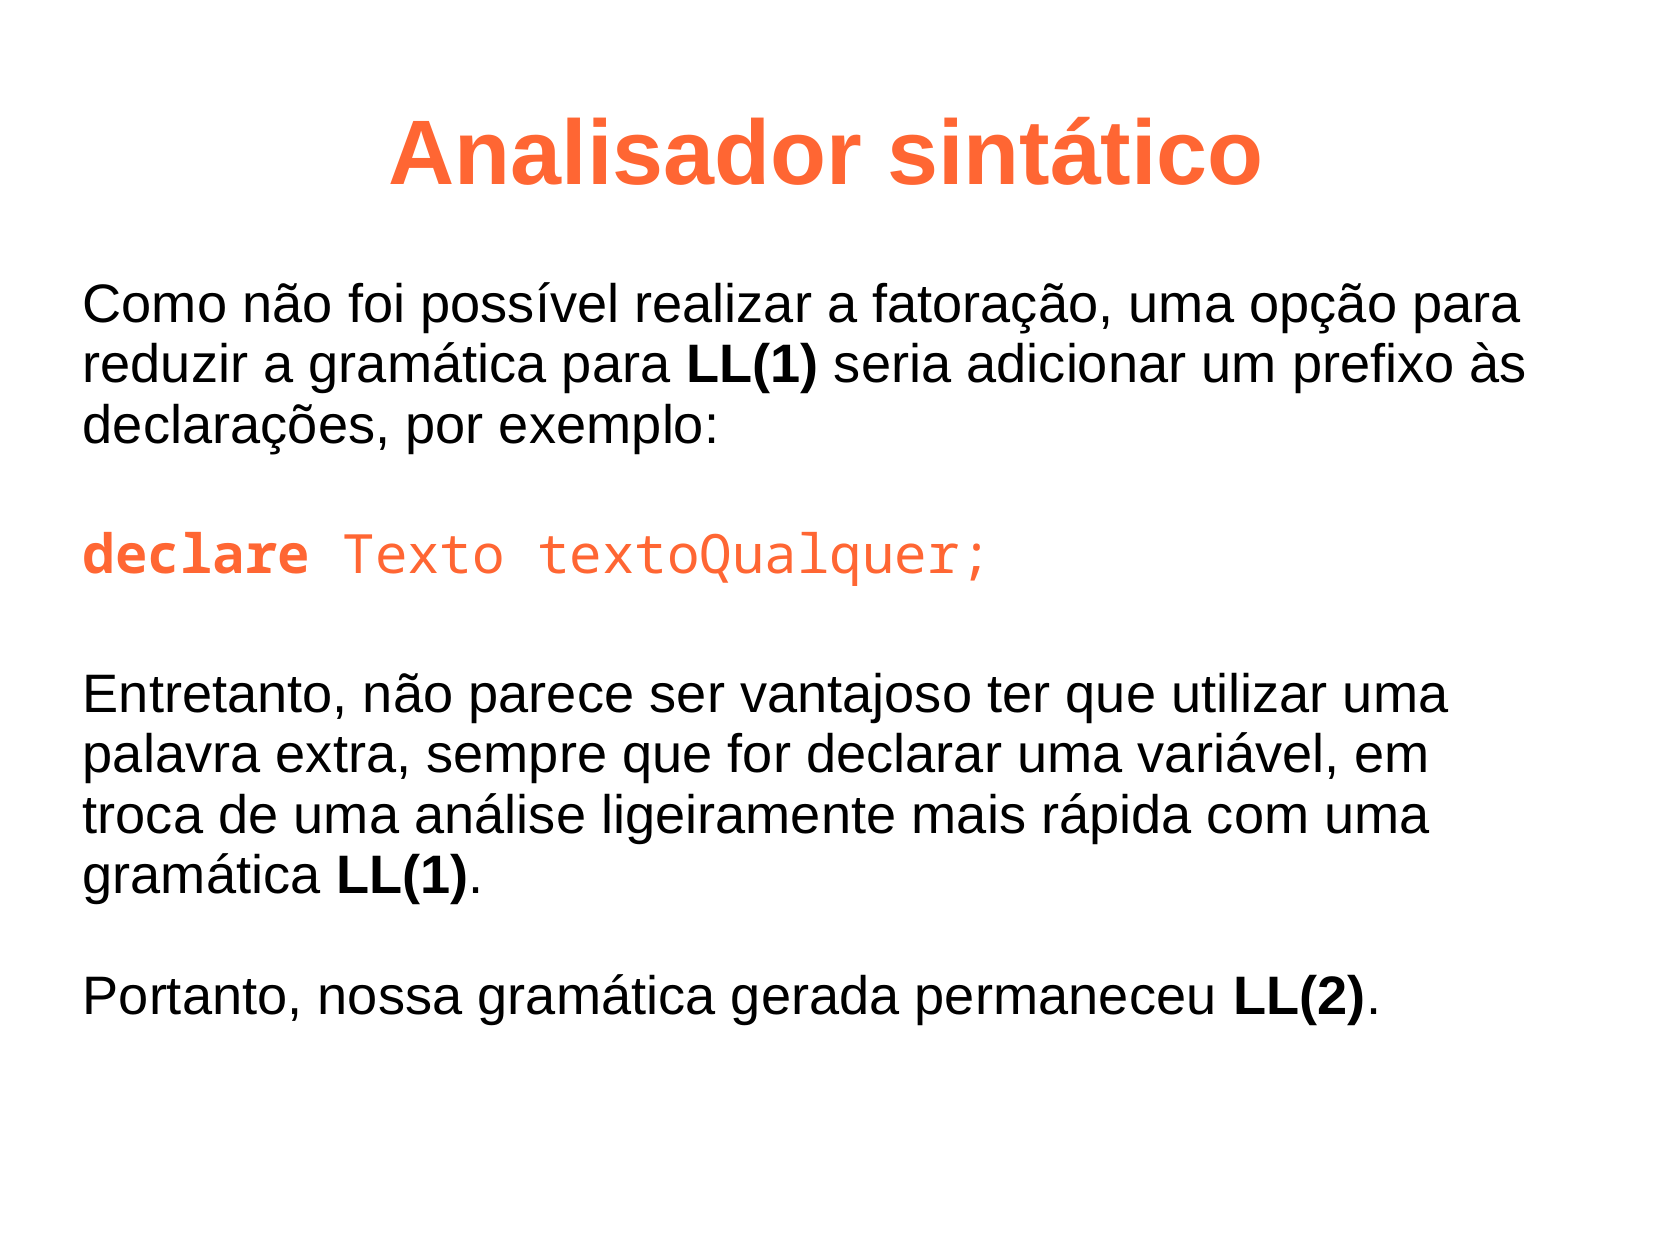

# Analisador sintático
Como não foi possível realizar a fatoração, uma opção para reduzir a gramática para LL(1) seria adicionar um prefixo às declarações, por exemplo:
declare Texto textoQualquer;
Entretanto, não parece ser vantajoso ter que utilizar uma palavra extra, sempre que for declarar uma variável, em troca de uma análise ligeiramente mais rápida com uma gramática LL(1).
Portanto, nossa gramática gerada permaneceu LL(2).